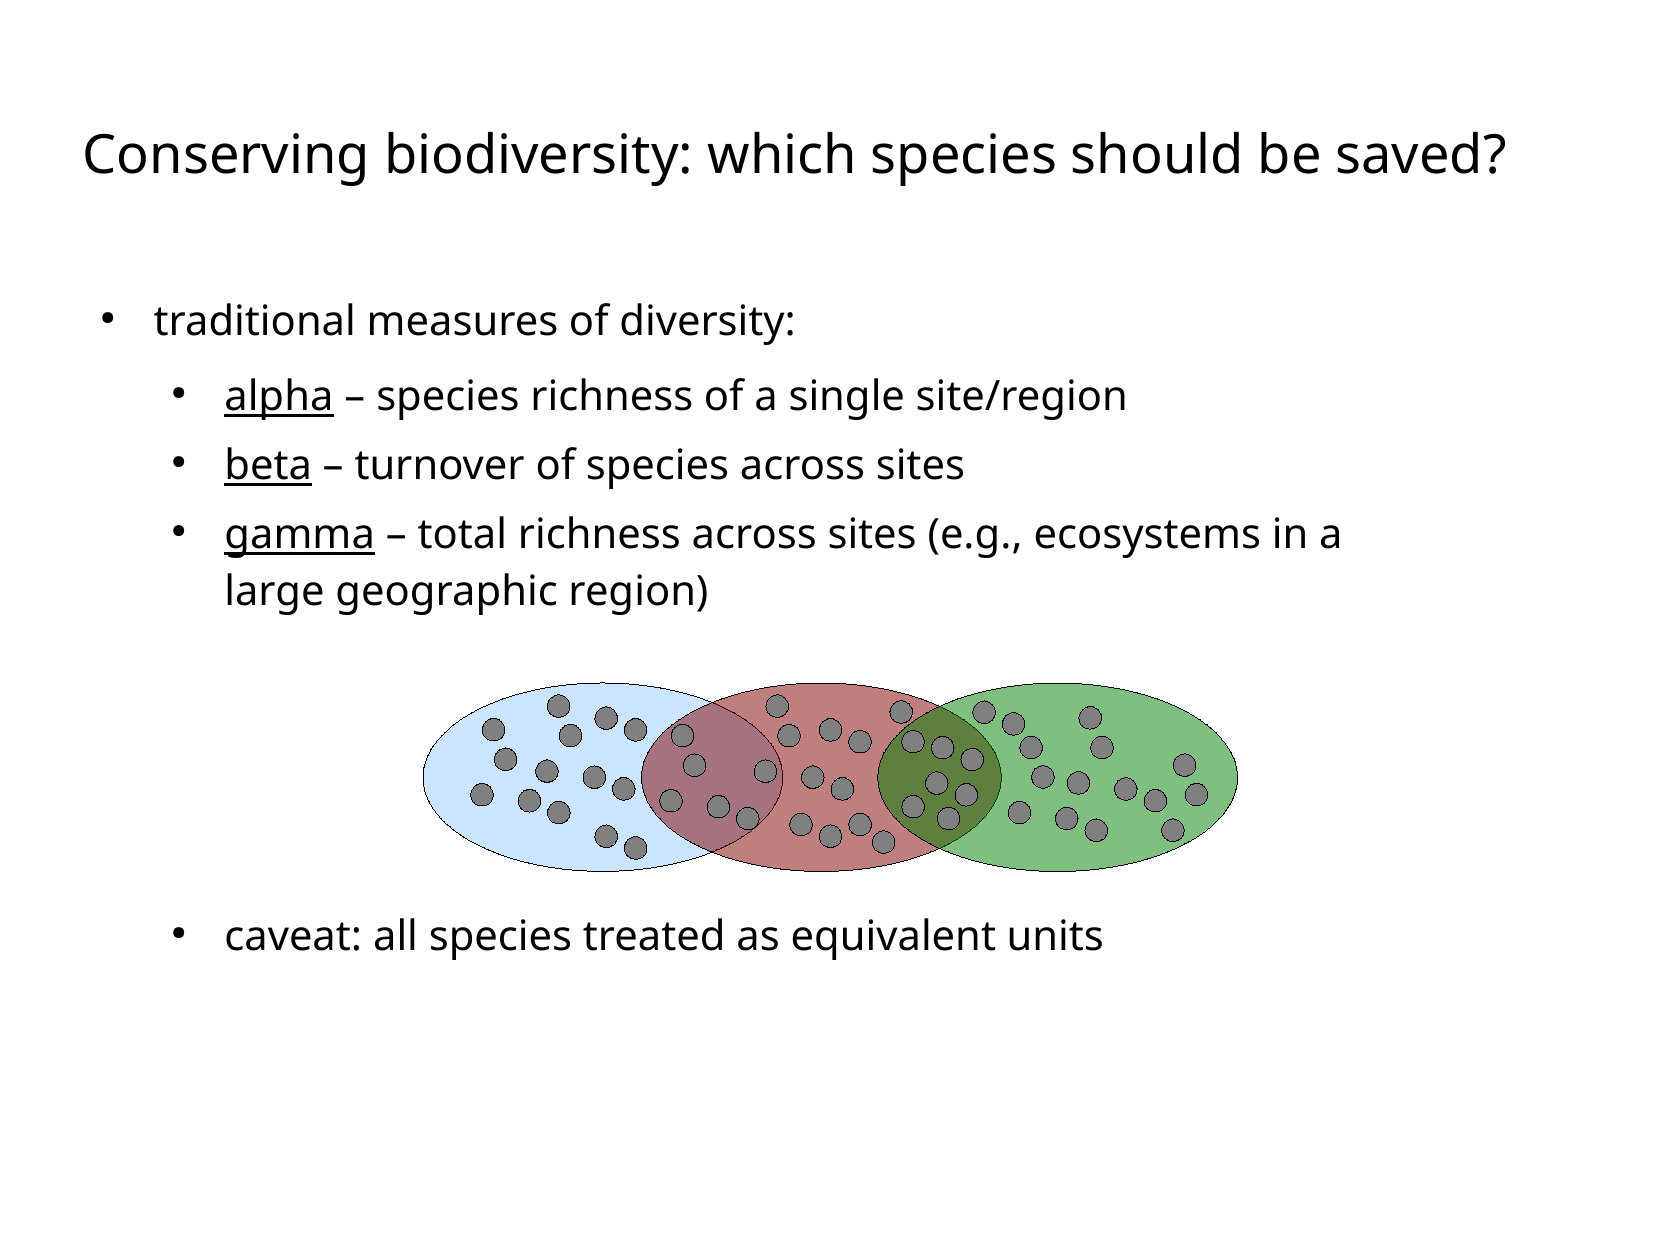

# Conserving biodiversity: which species should be saved?
traditional measures of diversity:
alpha – species richness of a single site/region
beta – turnover of species across sites
gamma – total richness across sites (e.g., ecosystems in a large geographic region)
caveat: all species treated as equivalent units